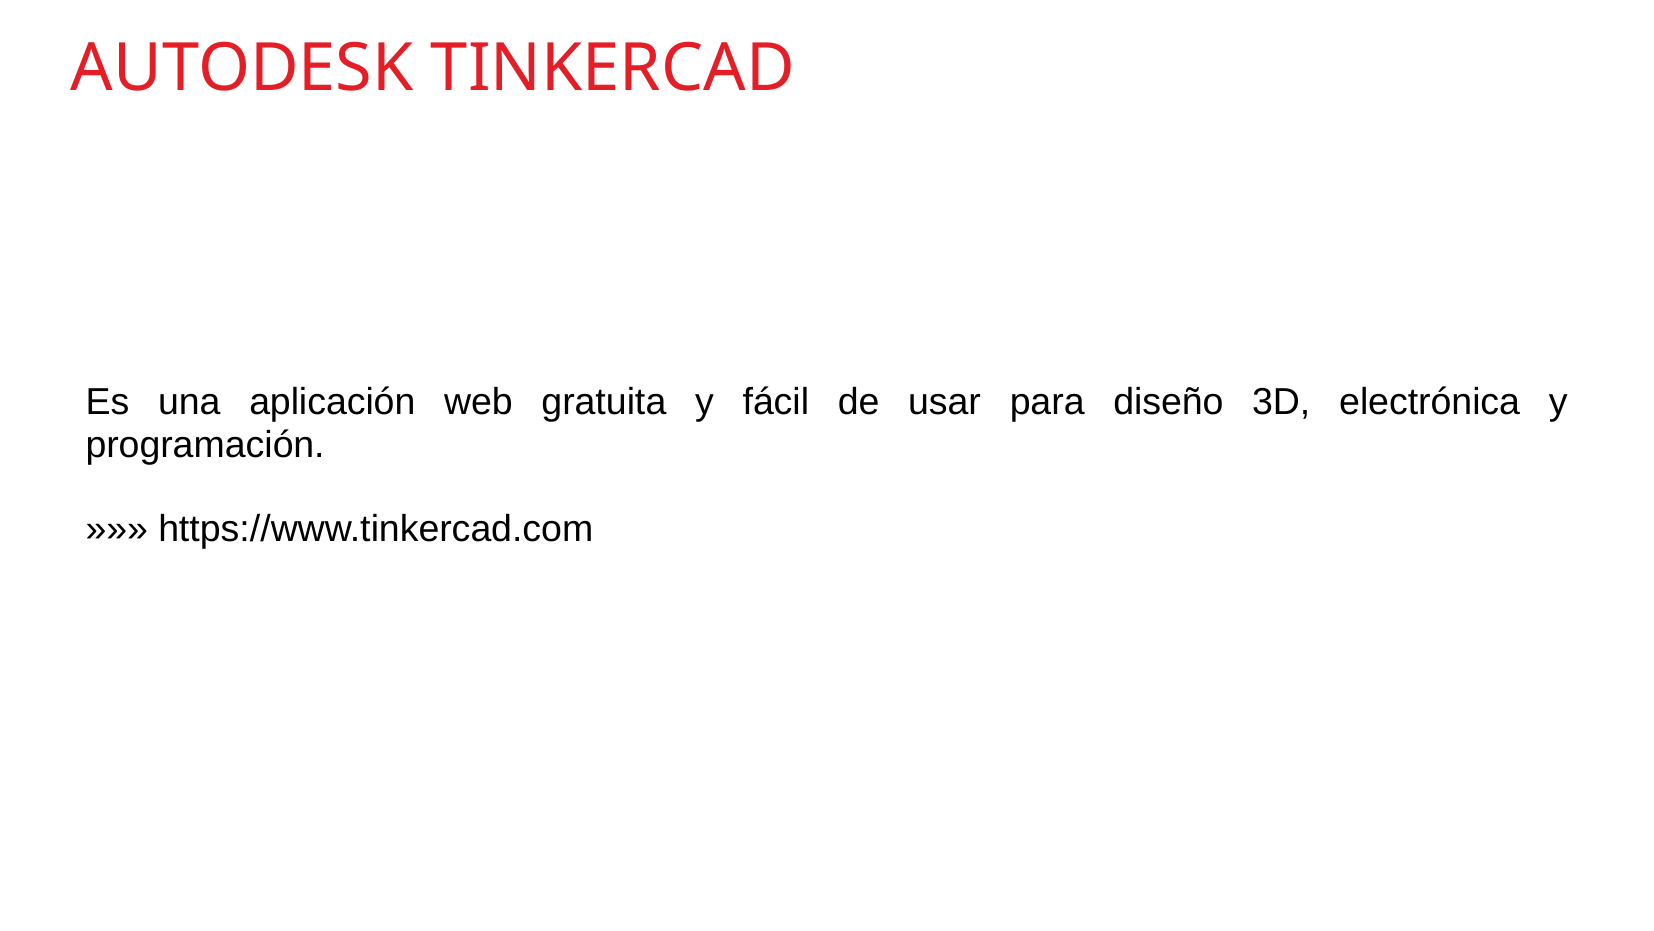

# AUTODESK TINKERCAD
Es una aplicación web gratuita y fácil de usar para diseño 3D, electrónica y programación.
»»» https://www.tinkercad.com